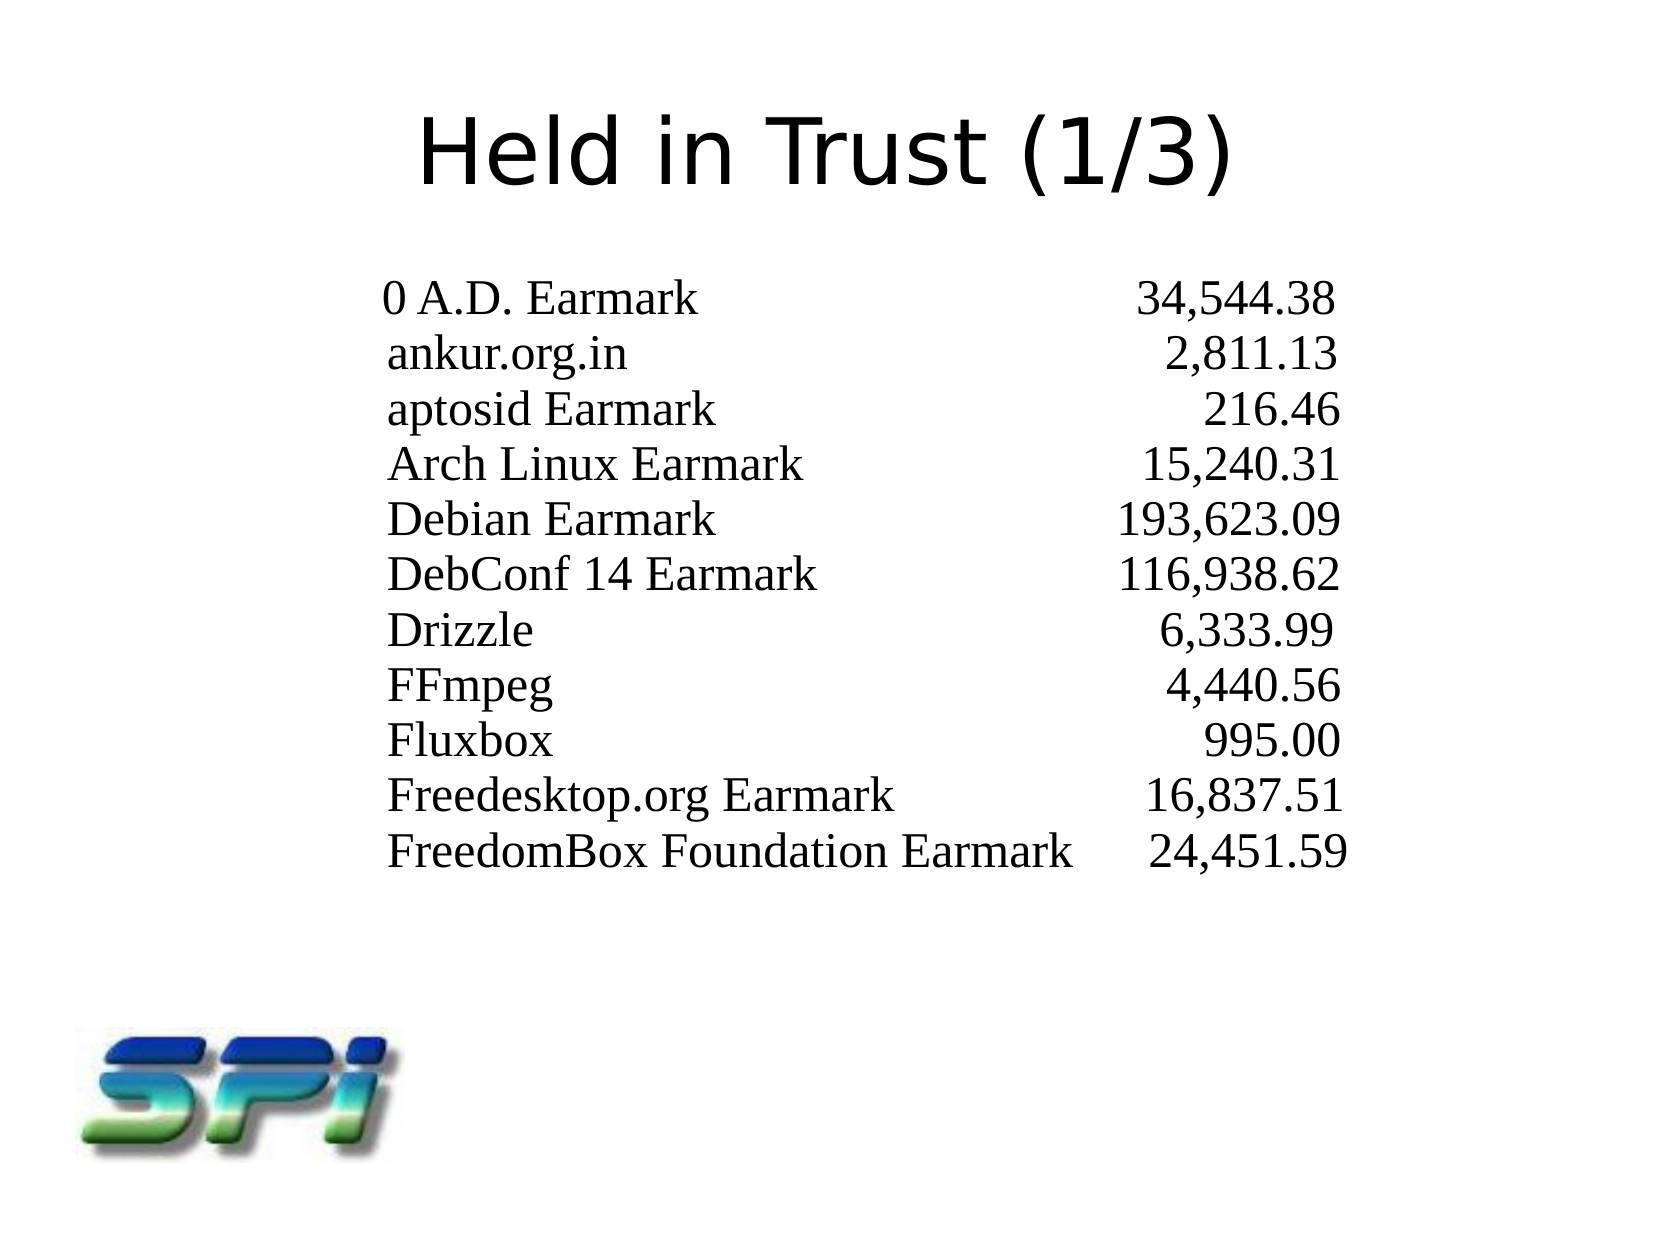

# Held in Trust (1/3)
 0 A.D. Earmark 34,544.38
	 ankur.org.in 2,811.13
	 aptosid Earmark 216.46
	 Arch Linux Earmark 15,240.31
	 Debian Earmark 193,623.09
	 DebConf 14 Earmark 116,938.62
	 Drizzle 6,333.99
	 FFmpeg 4,440.56
	 Fluxbox 995.00
	 Freedesktop.org Earmark 16,837.51
	 FreedomBox Foundation Earmark 24,451.59